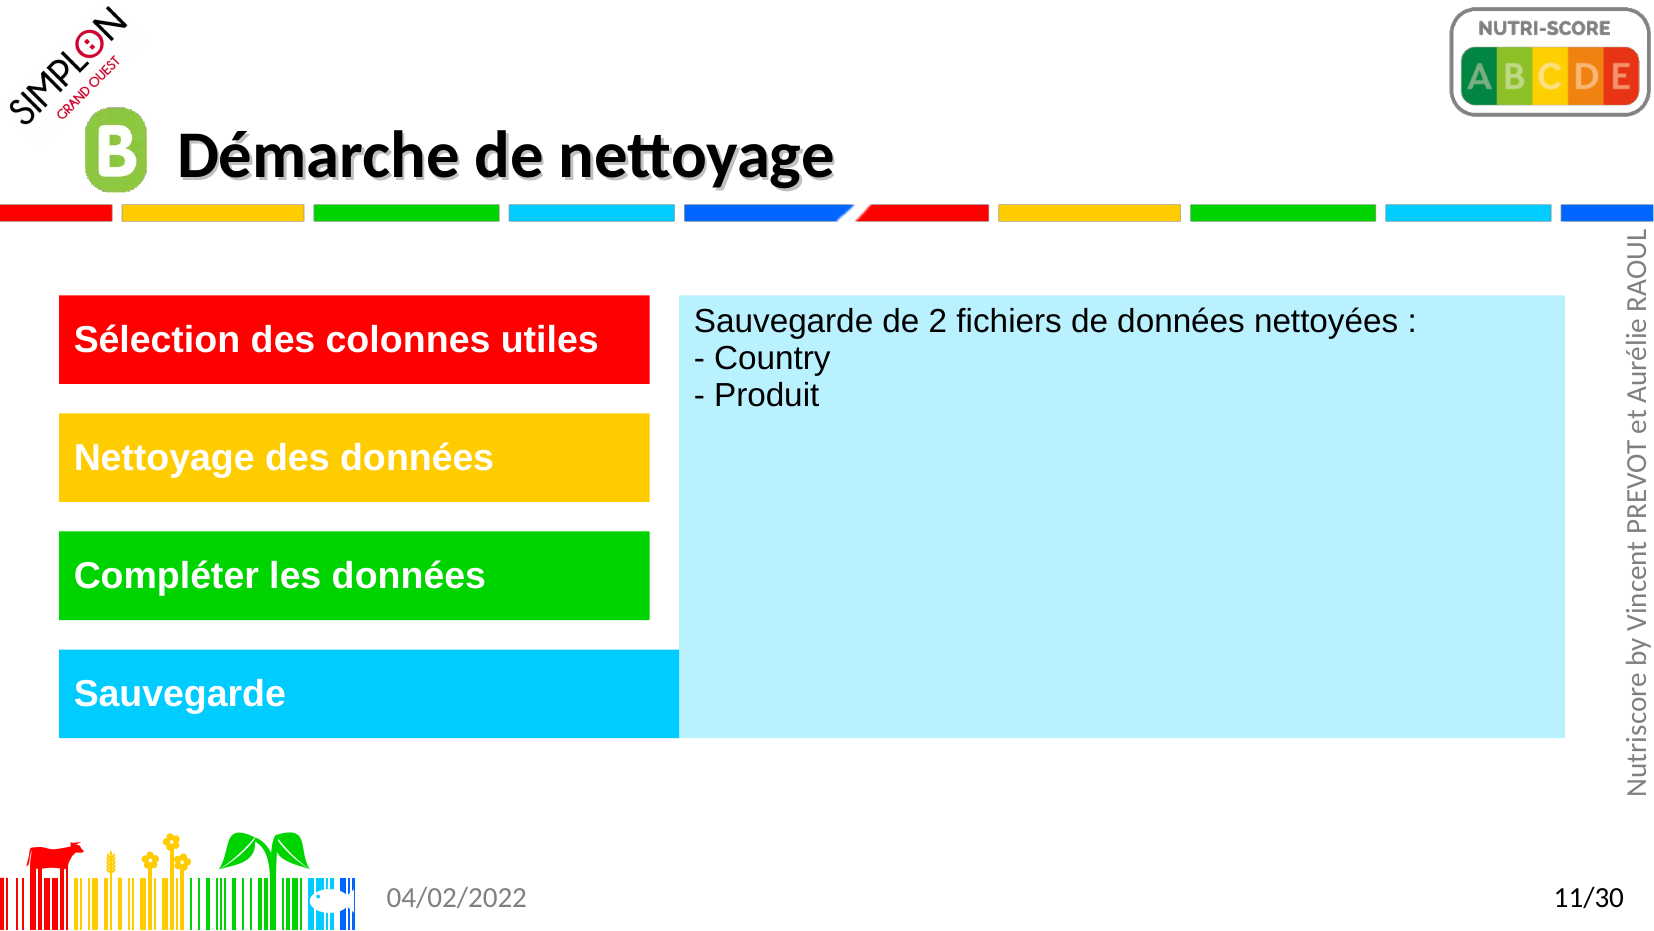

# Démarche de nettoyage
Sélection des colonnes utiles
Sauvegarde de 2 fichiers de données nettoyées :
- Country
- Produit
Nettoyage des données
Compléter les données
Sauvegarde
11